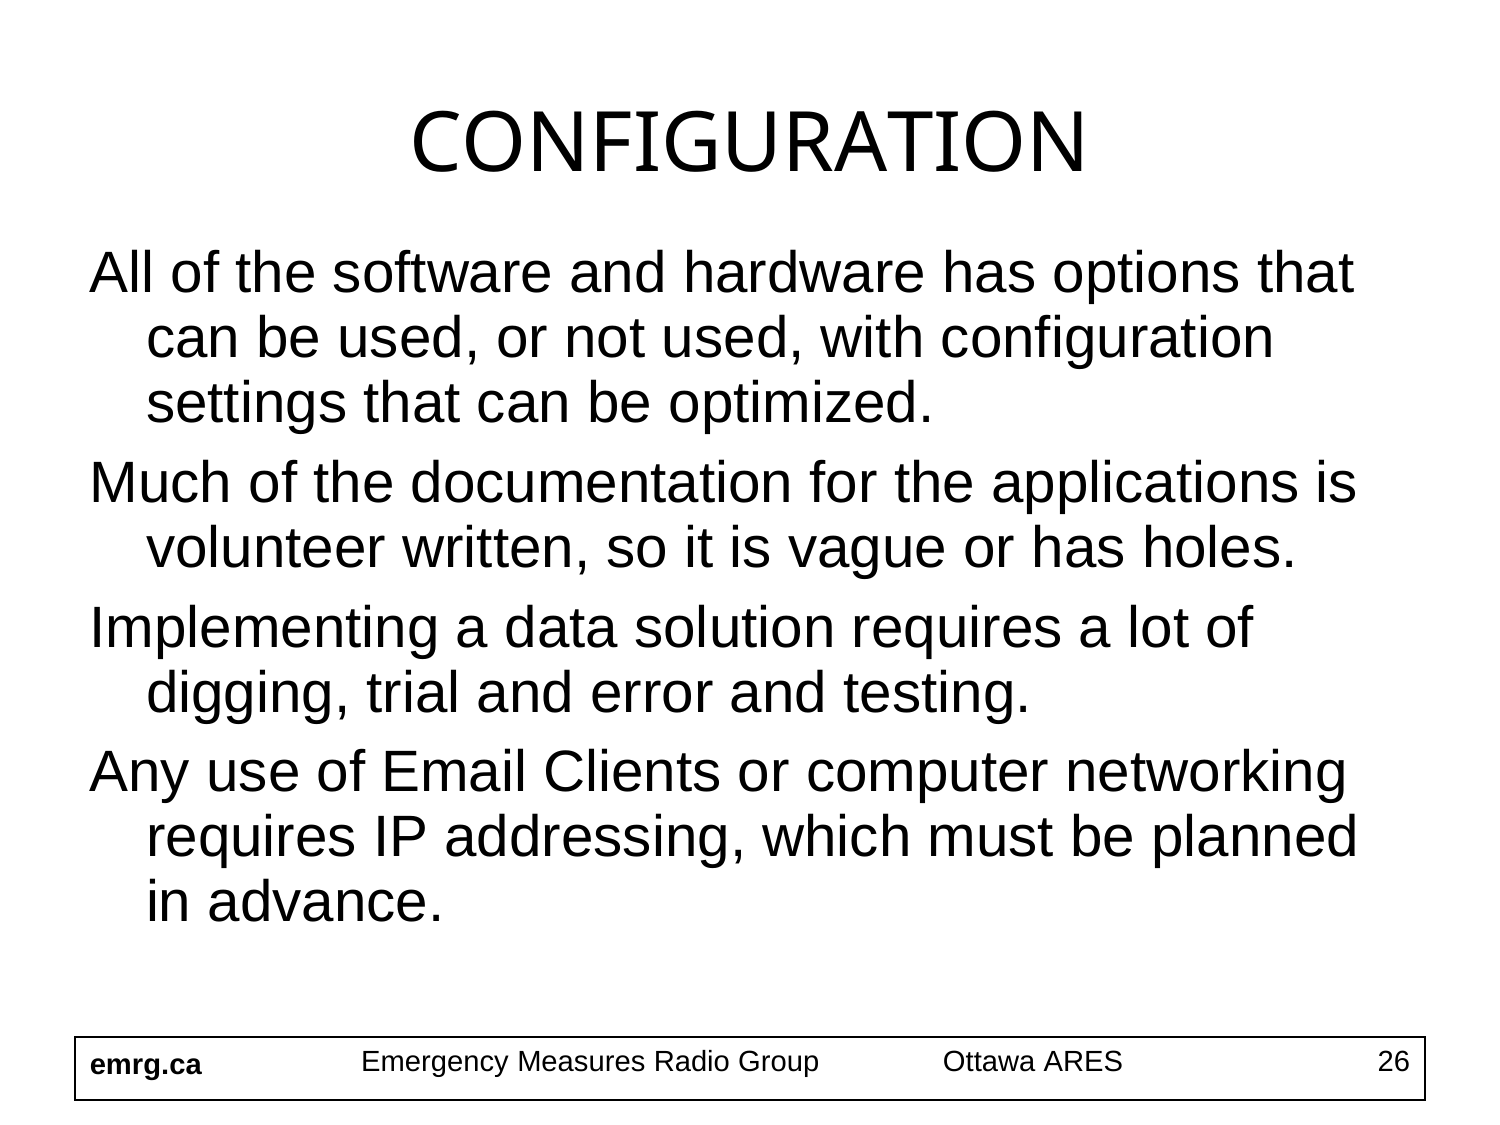

# CONFIGURATION
All of the software and hardware has options that can be used, or not used, with configuration settings that can be optimized.
Much of the documentation for the applications is volunteer written, so it is vague or has holes.
Implementing a data solution requires a lot of digging, trial and error and testing.
Any use of Email Clients or computer networking requires IP addressing, which must be planned in advance.
Emergency Measures Radio Group Ottawa ARES
26